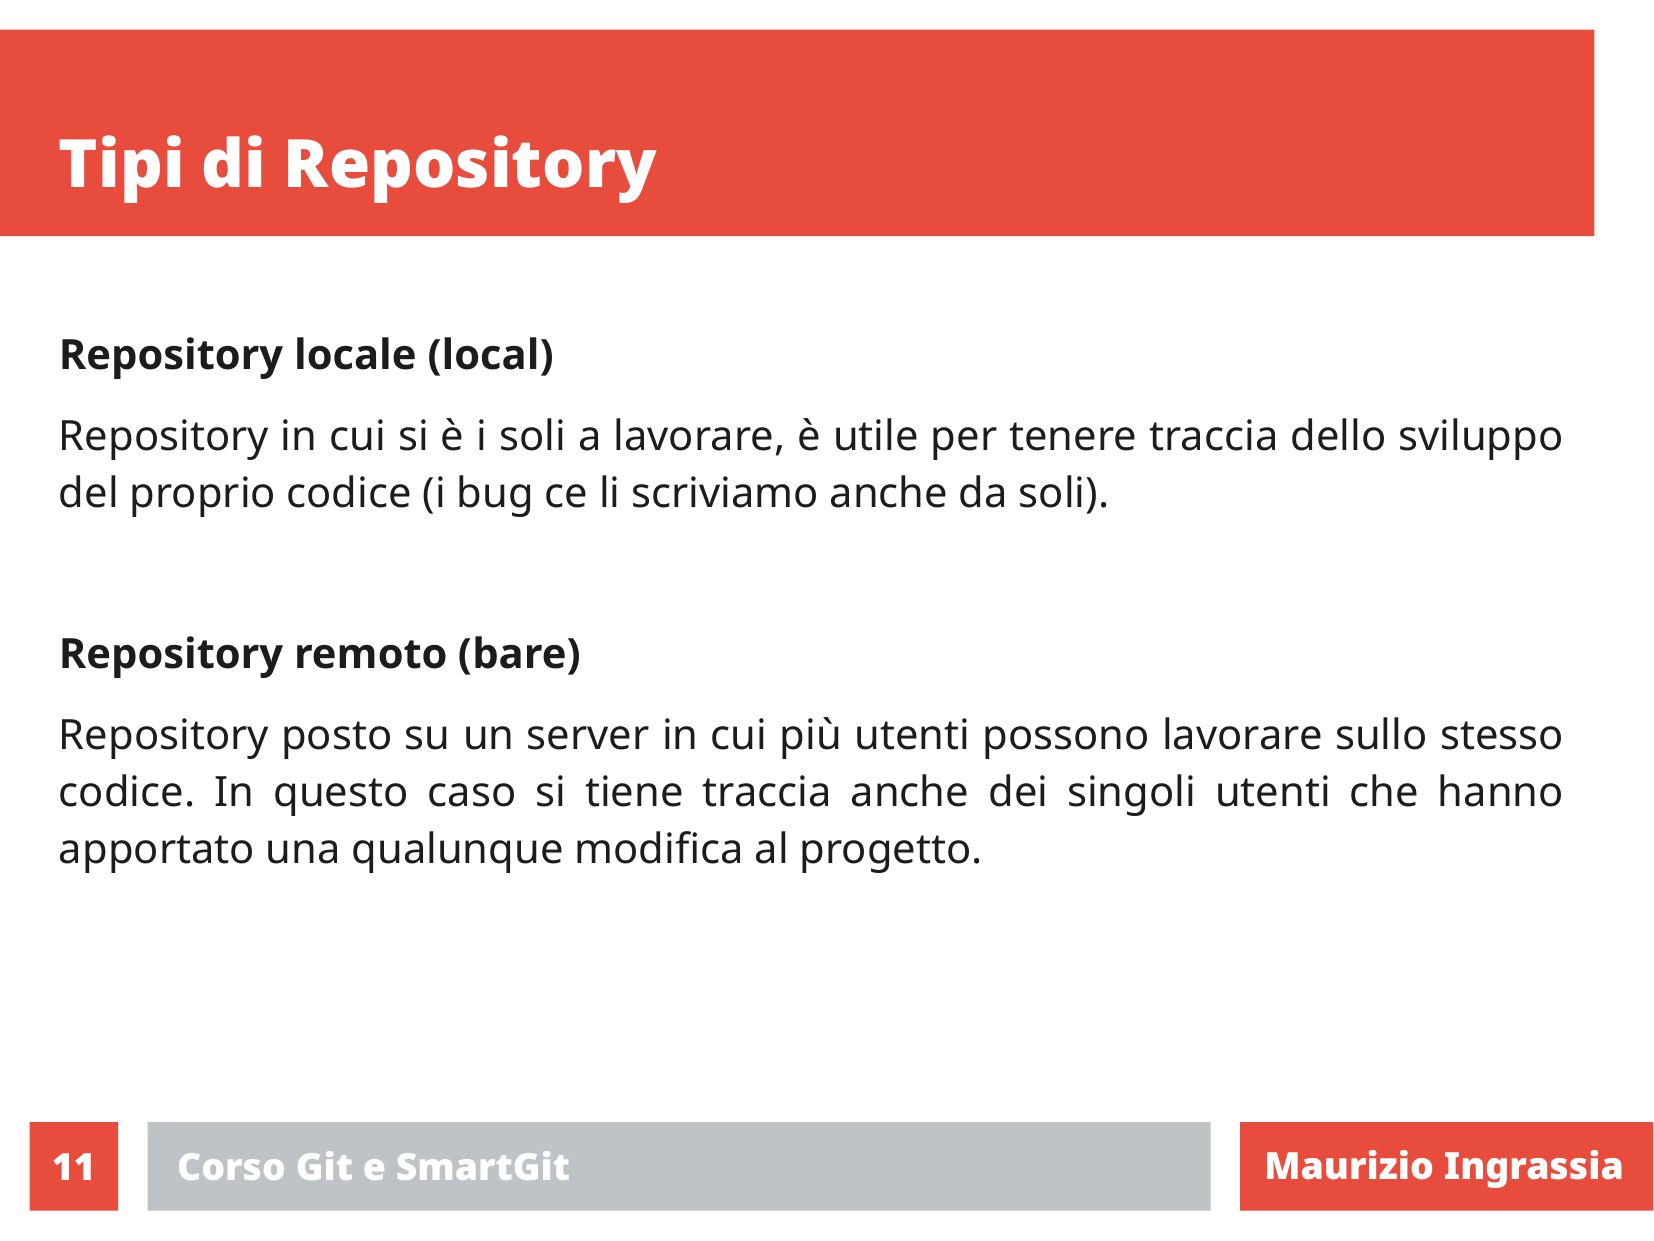

# Tipi di Repository
Repository locale (local)
Repository in cui si è i soli a lavorare, è utile per tenere traccia dello sviluppo del proprio codice (i bug ce li scriviamo anche da soli).
Repository remoto (bare)
Repository posto su un server in cui più utenti possono lavorare sullo stesso codice. In questo caso si tiene traccia anche dei singoli utenti che hanno apportato una qualunque modifica al progetto.
11
Corso Git e SmartGit
Maurizio Ingrassia